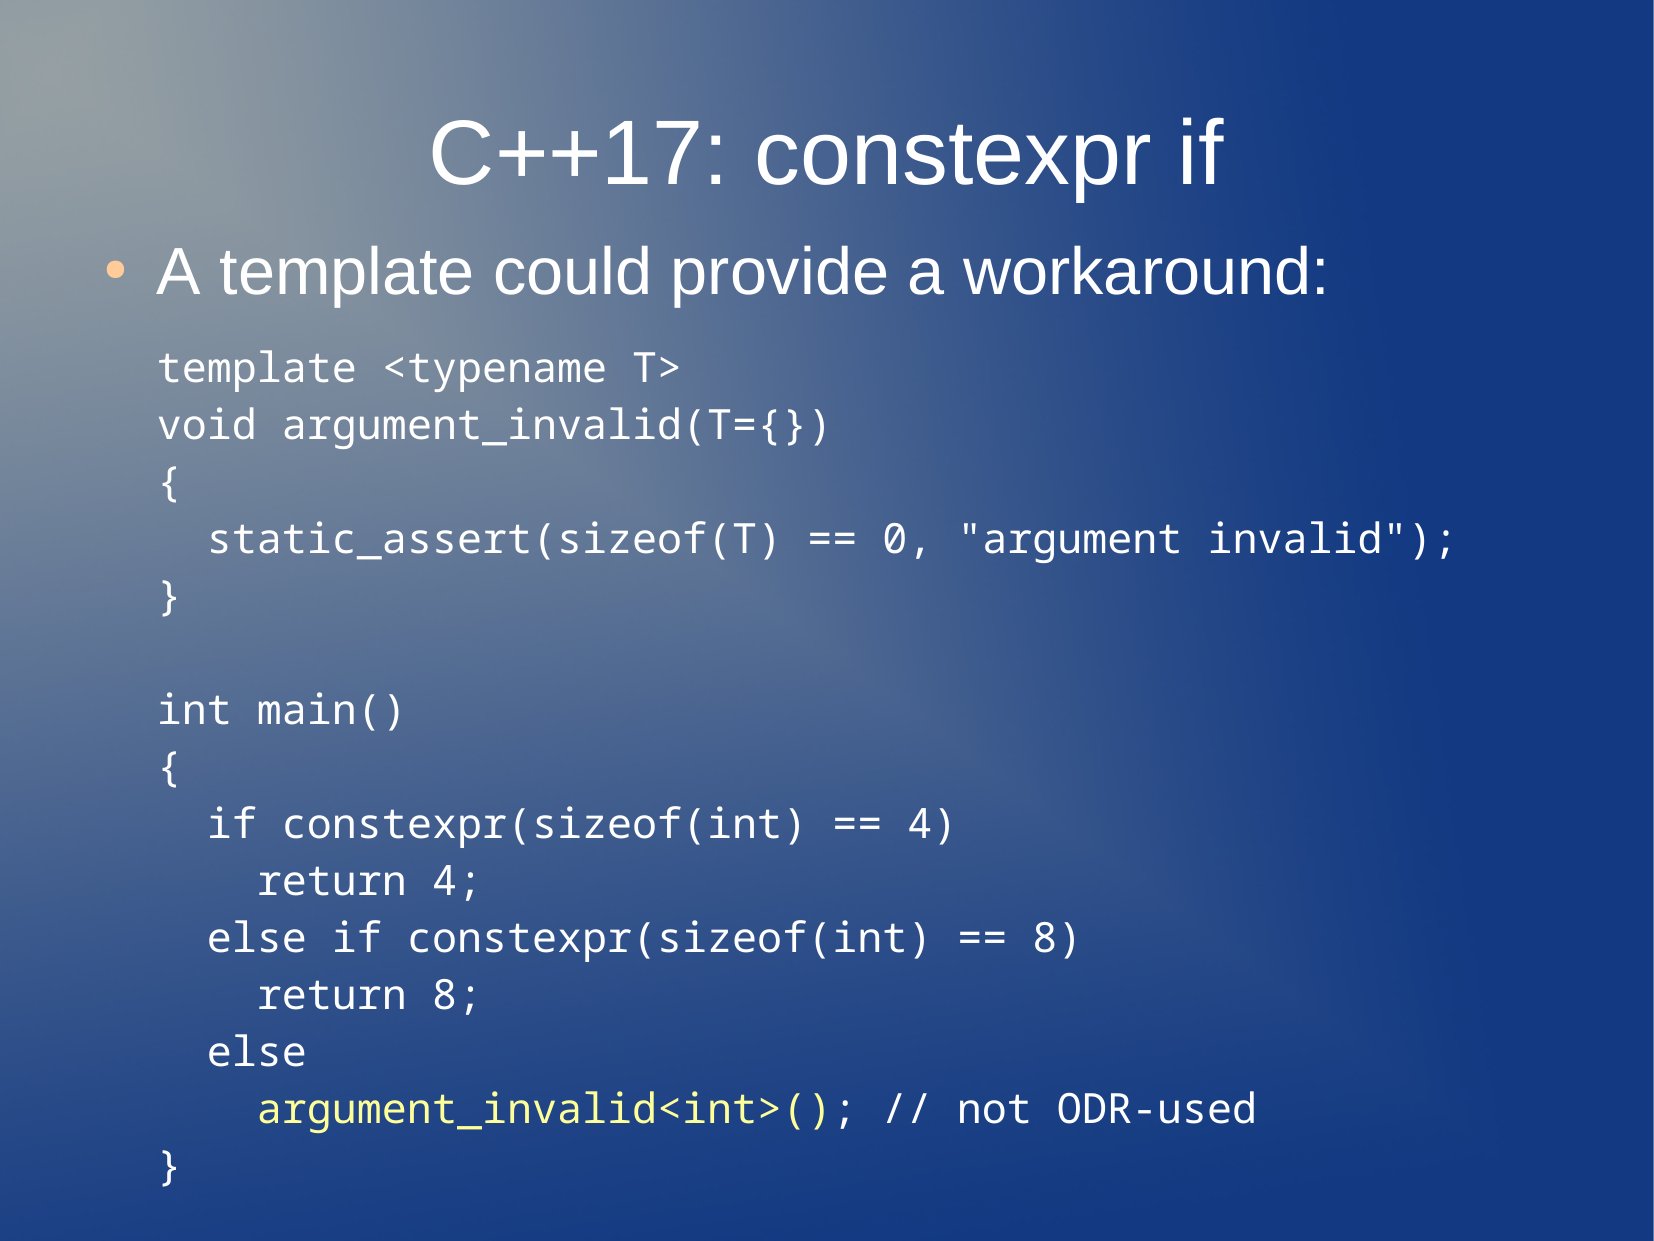

# C++17: constexpr if
A template could provide a workaround:
template <typename T>
void argument_invalid(T={})
{
 static_assert(sizeof(T) == 0, "argument invalid");
}
int main()
{
 if constexpr(sizeof(int) == 4)
 return 4;
 else if constexpr(sizeof(int) == 8)
 return 8;
 else
 argument_invalid<int>(); // not ODR-used
}